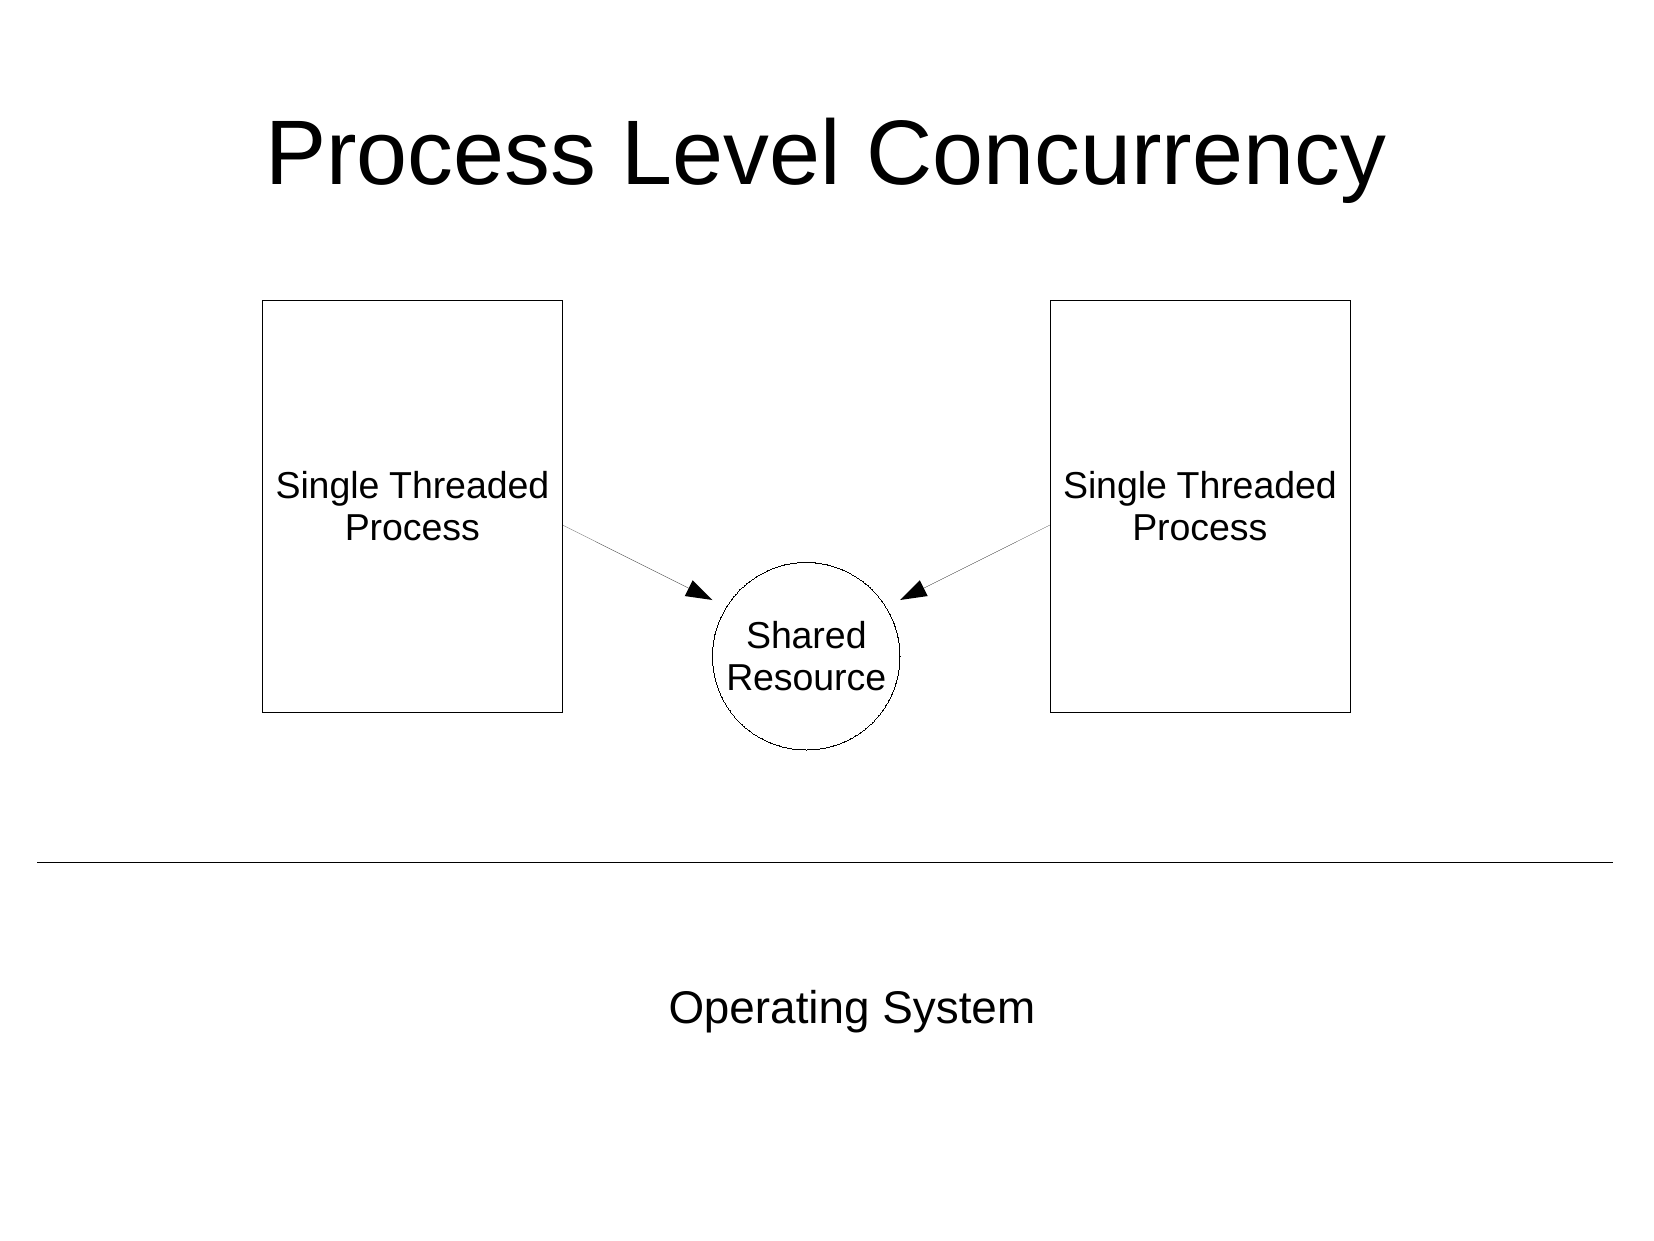

# Process Level Concurrency
Single Threaded
Process
Single Threaded
Process
Shared
Resource
Operating System